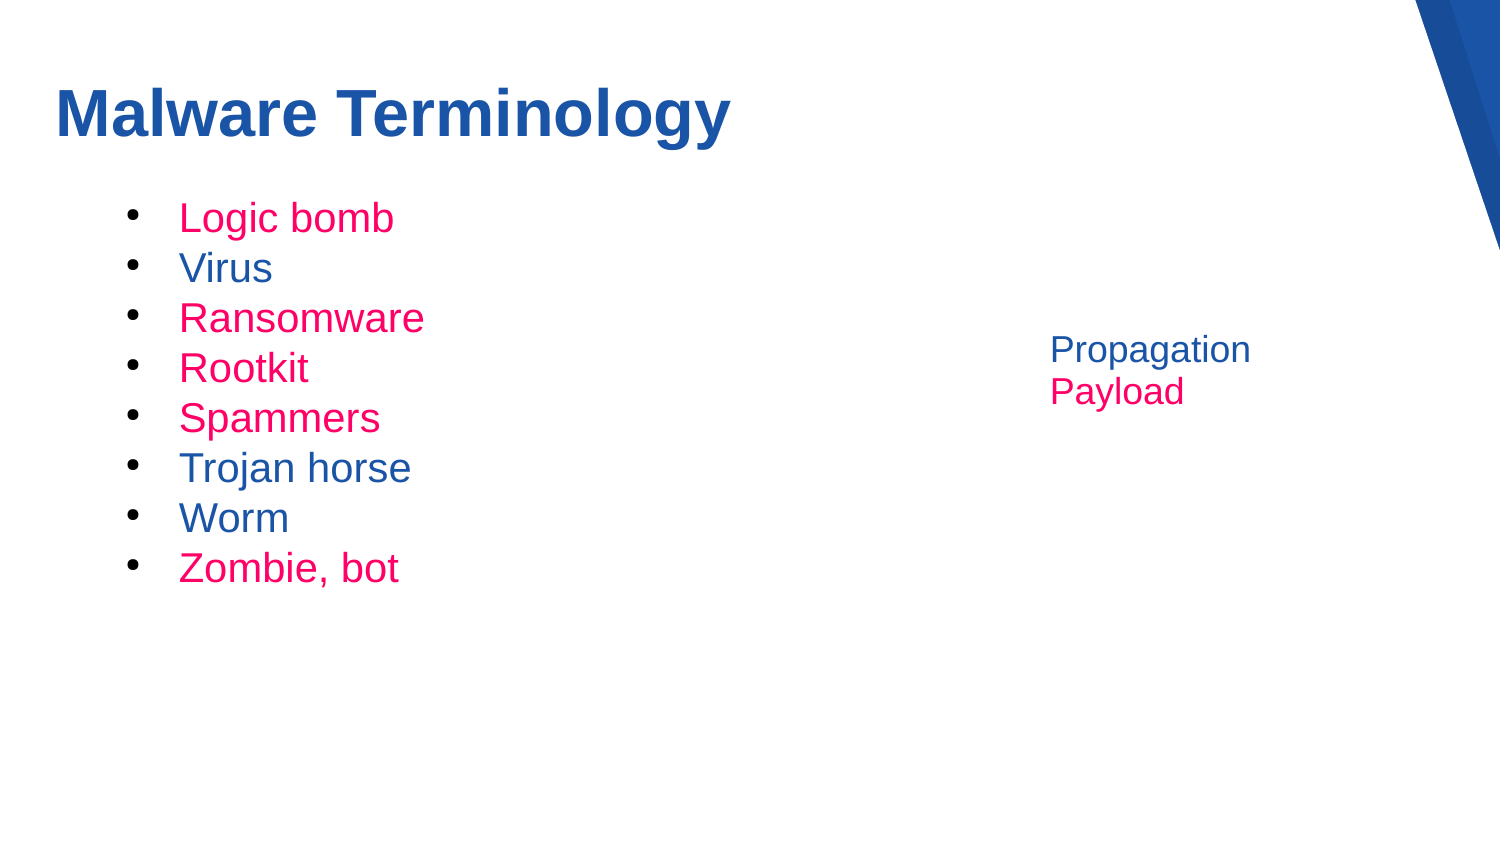

Malware Terminology
# Logic bomb
Virus
Ransomware
Rootkit
Spammers
Trojan horse
Worm
Zombie, bot
Propagation
Payload